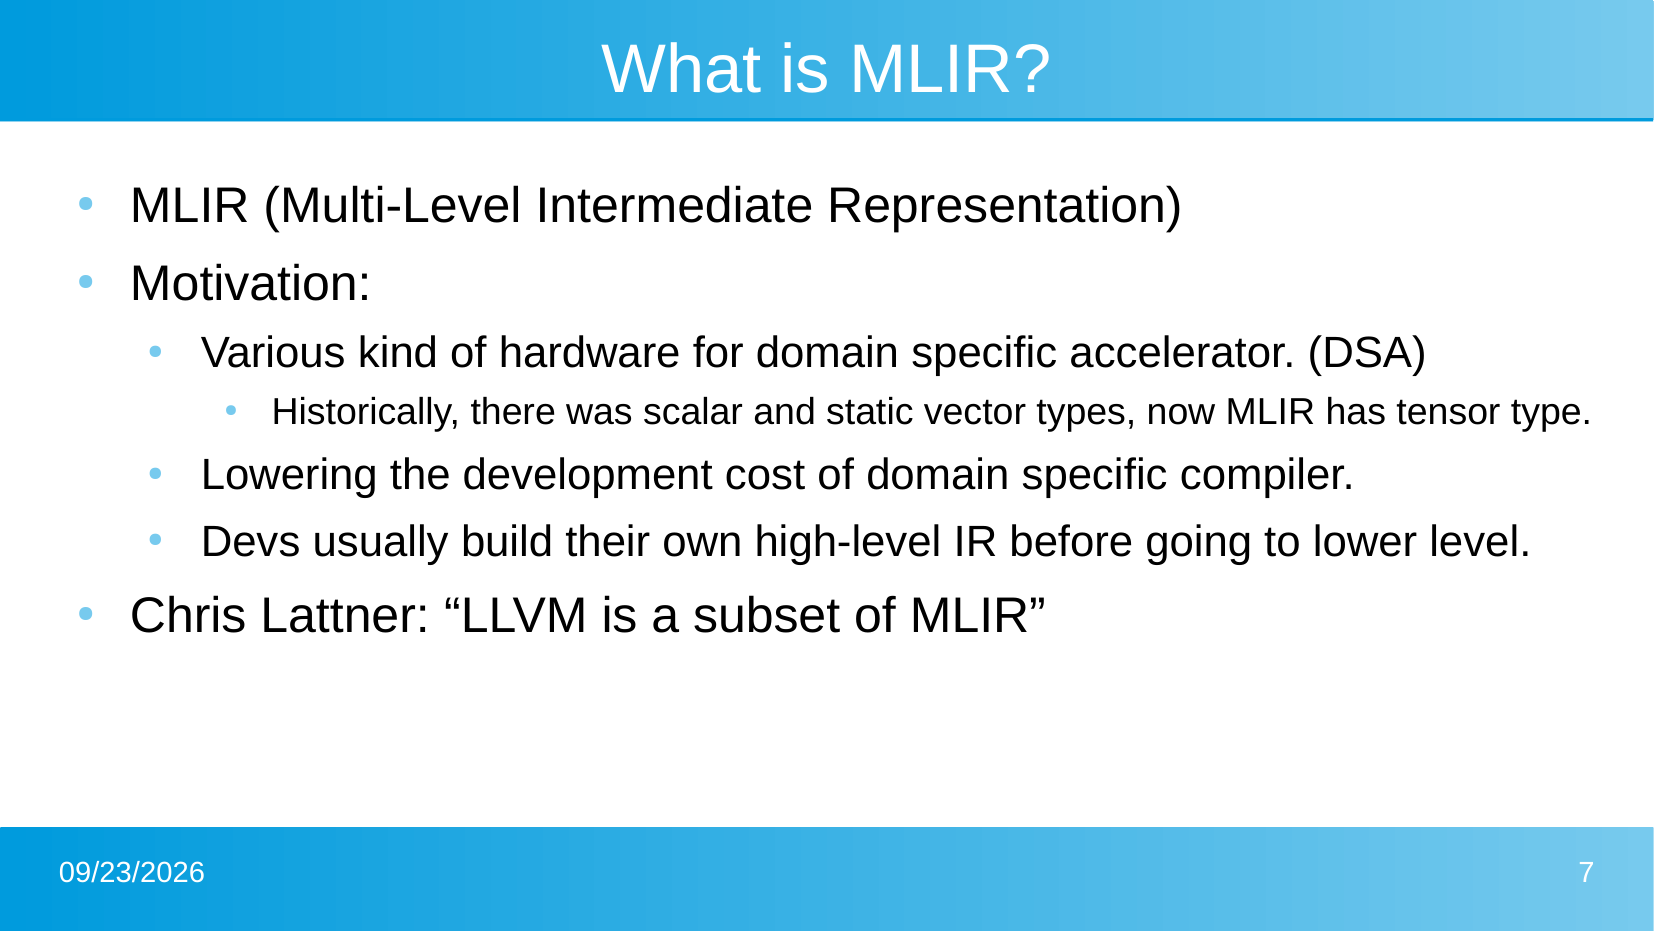

# What is MLIR?
MLIR (Multi-Level Intermediate Representation)
Motivation:
Various kind of hardware for domain specific accelerator. (DSA)
Historically, there was scalar and static vector types, now MLIR has tensor type.
Lowering the development cost of domain specific compiler.
Devs usually build their own high-level IR before going to lower level.
Chris Lattner: “LLVM is a subset of MLIR”
7